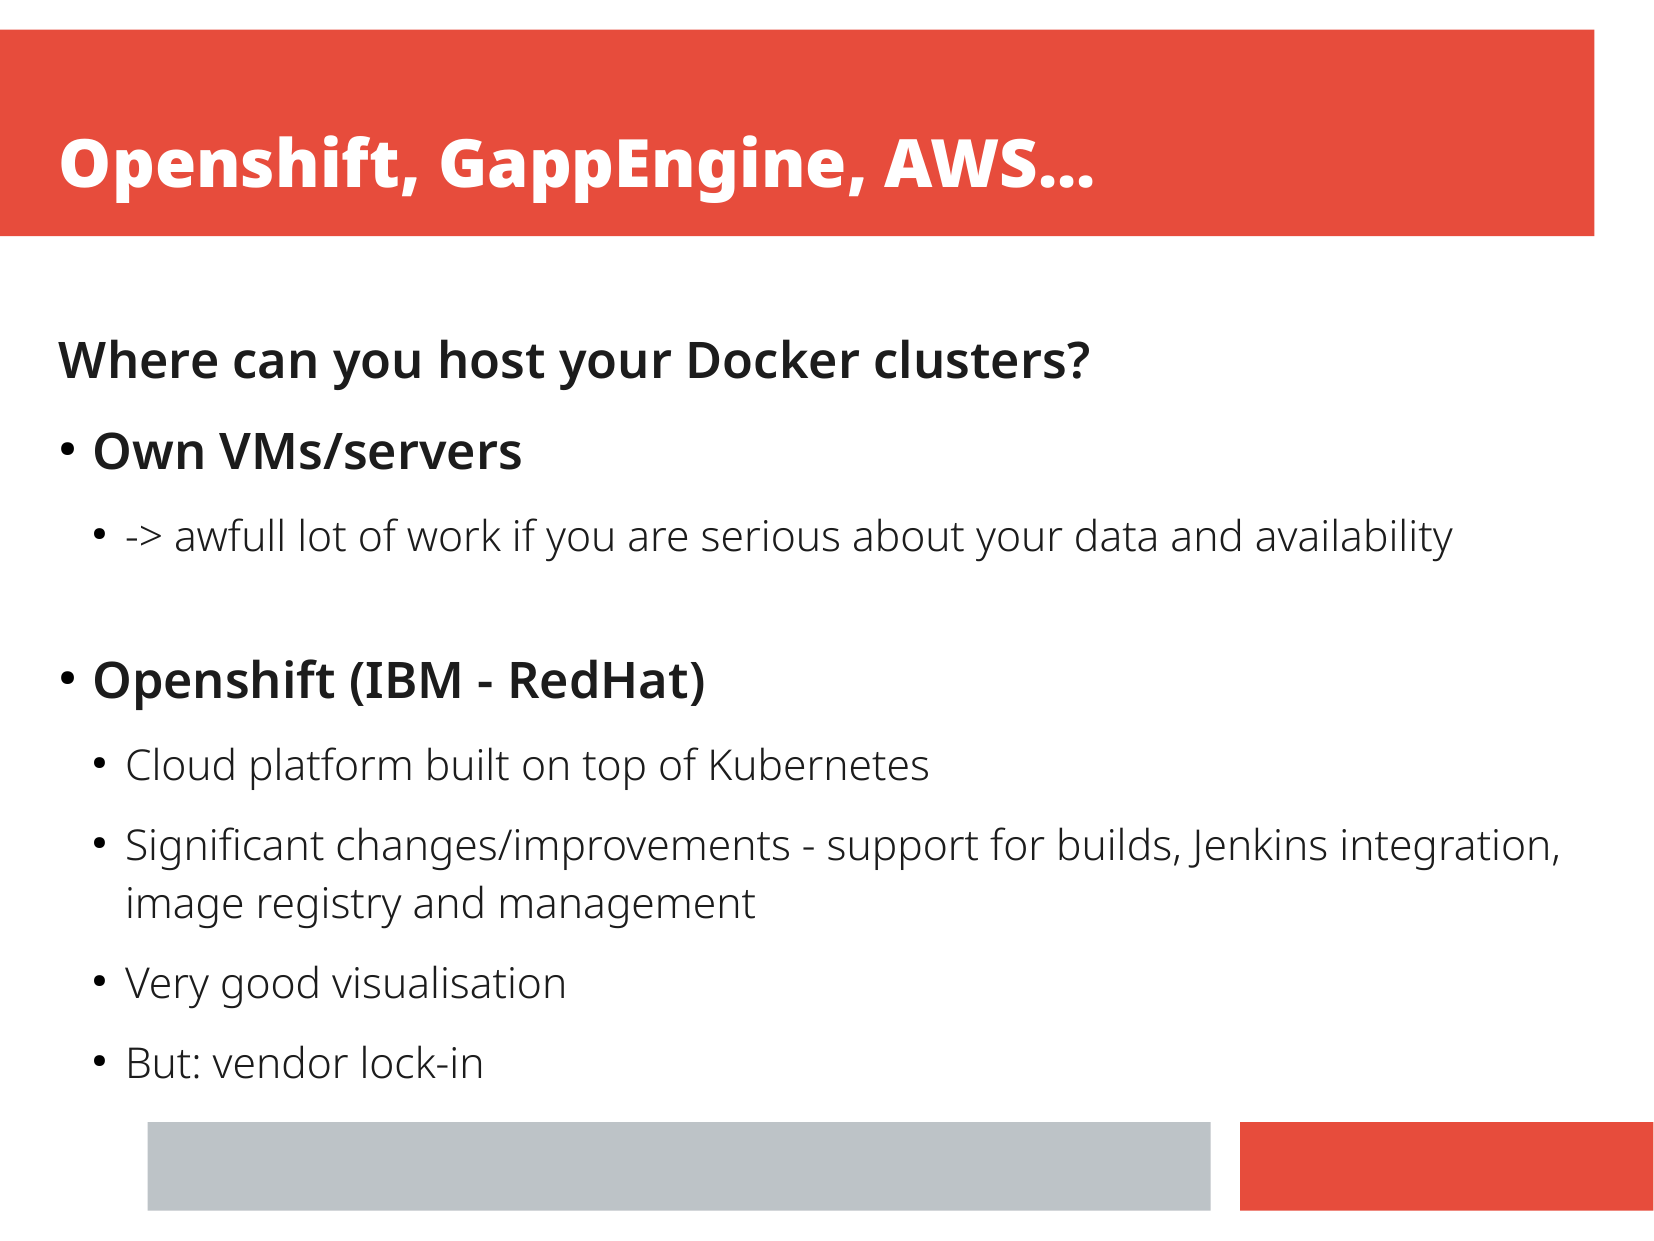

# Openshift, GappEngine, AWS...
Where can you host your Docker clusters?
Own VMs/servers
-> awfull lot of work if you are serious about your data and availability
Openshift (IBM - RedHat)
Cloud platform built on top of Kubernetes
Significant changes/improvements - support for builds, Jenkins integration, image registry and management
Very good visualisation
But: vendor lock-in